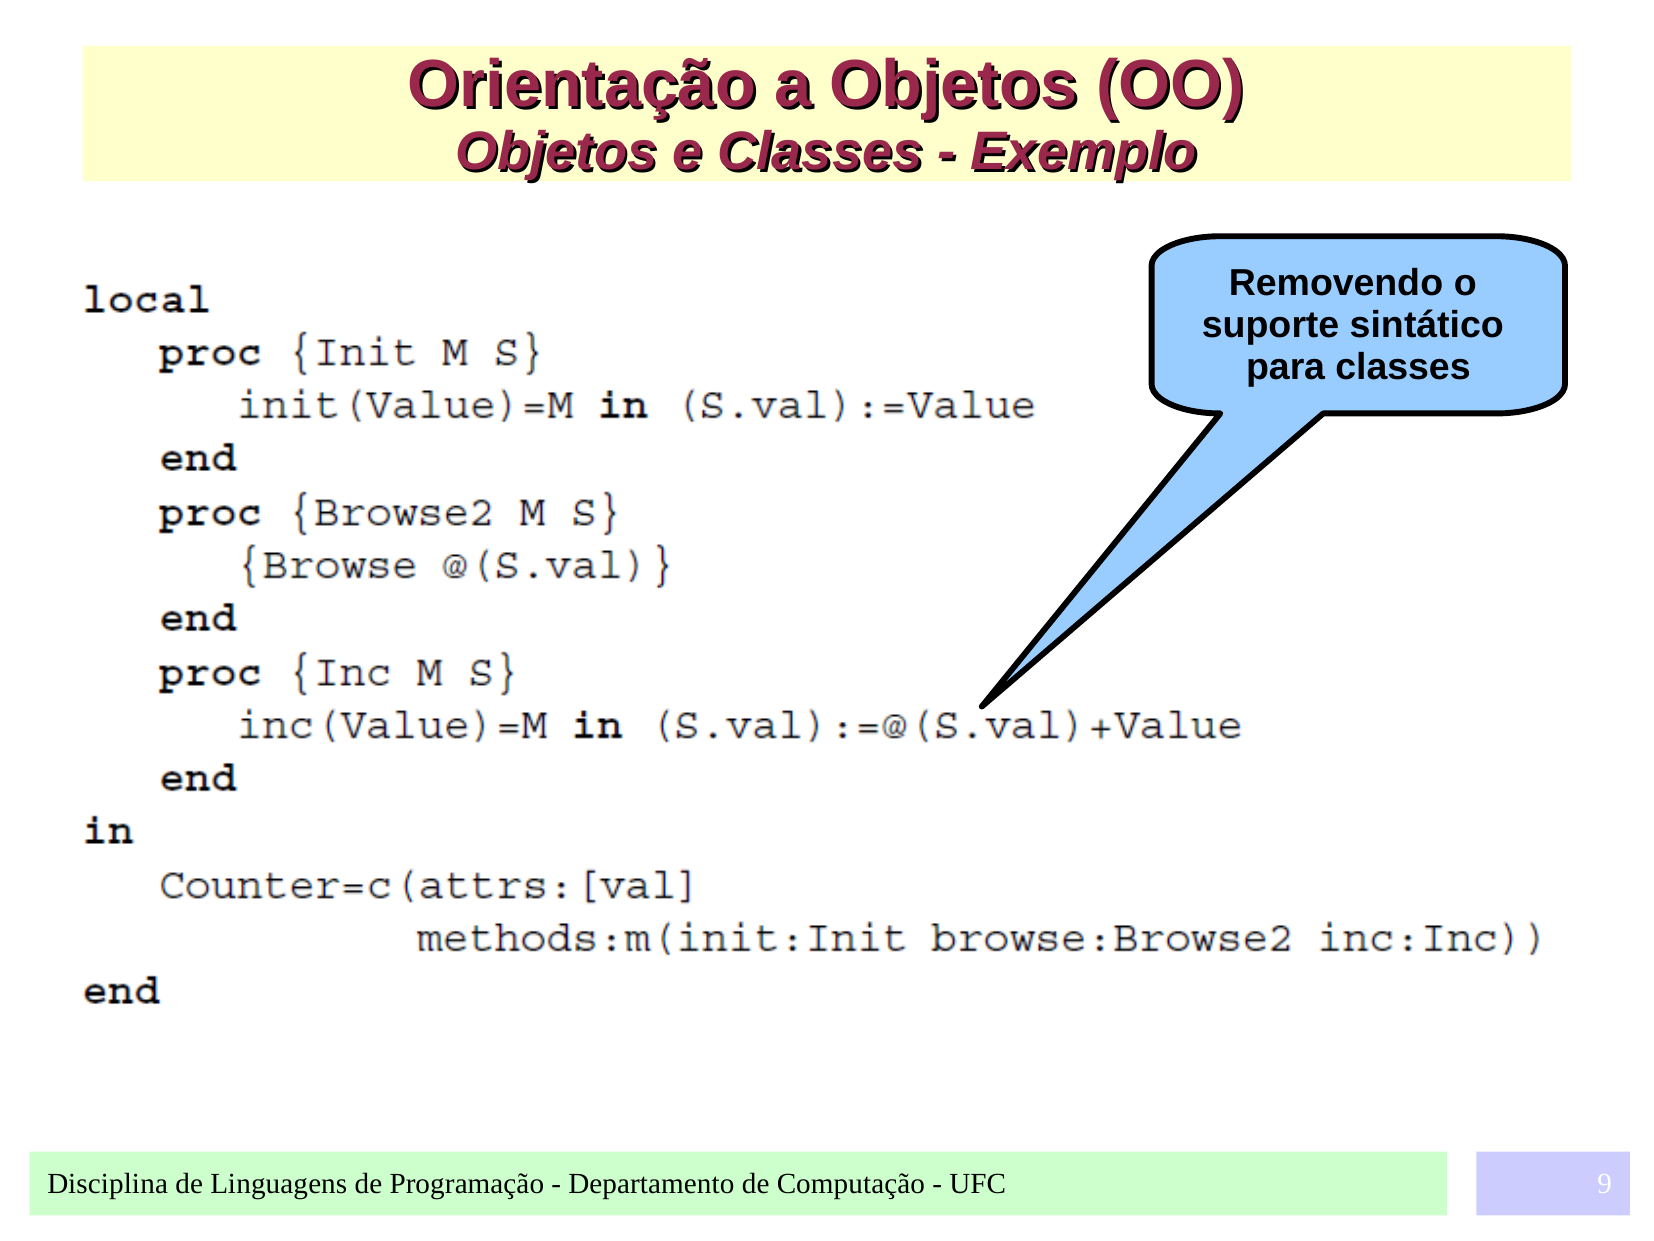

# Orientação a Objetos (OO) Objetos e Classes - Exemplo
Removendo o
suporte sintático
para classes
Disciplina de Linguagens de Programação - Departamento de Computação - UFC
9